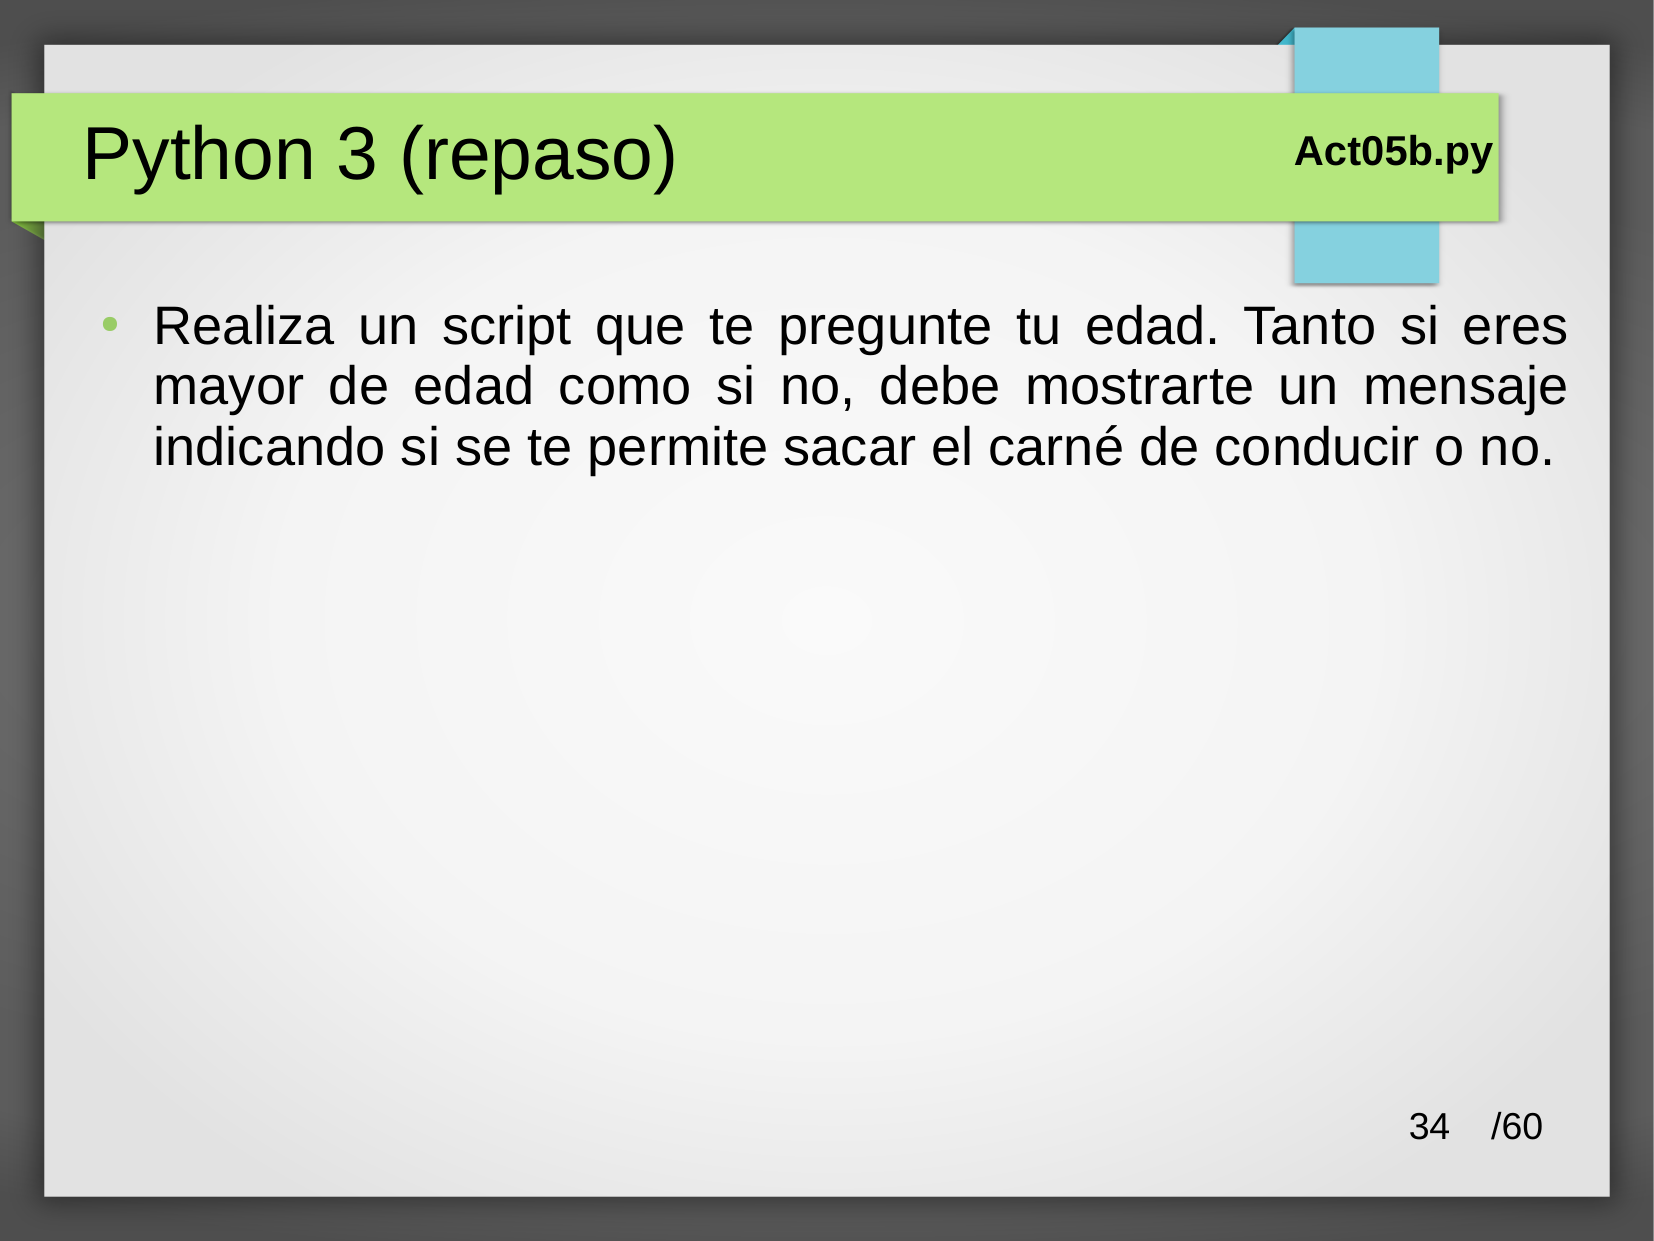

# Python 3 (repaso)
Act05b.py
Realiza un script que te pregunte tu edad. Tanto si eres mayor de edad como si no, debe mostrarte un mensaje indicando si se te permite sacar el carné de conducir o no.
/60